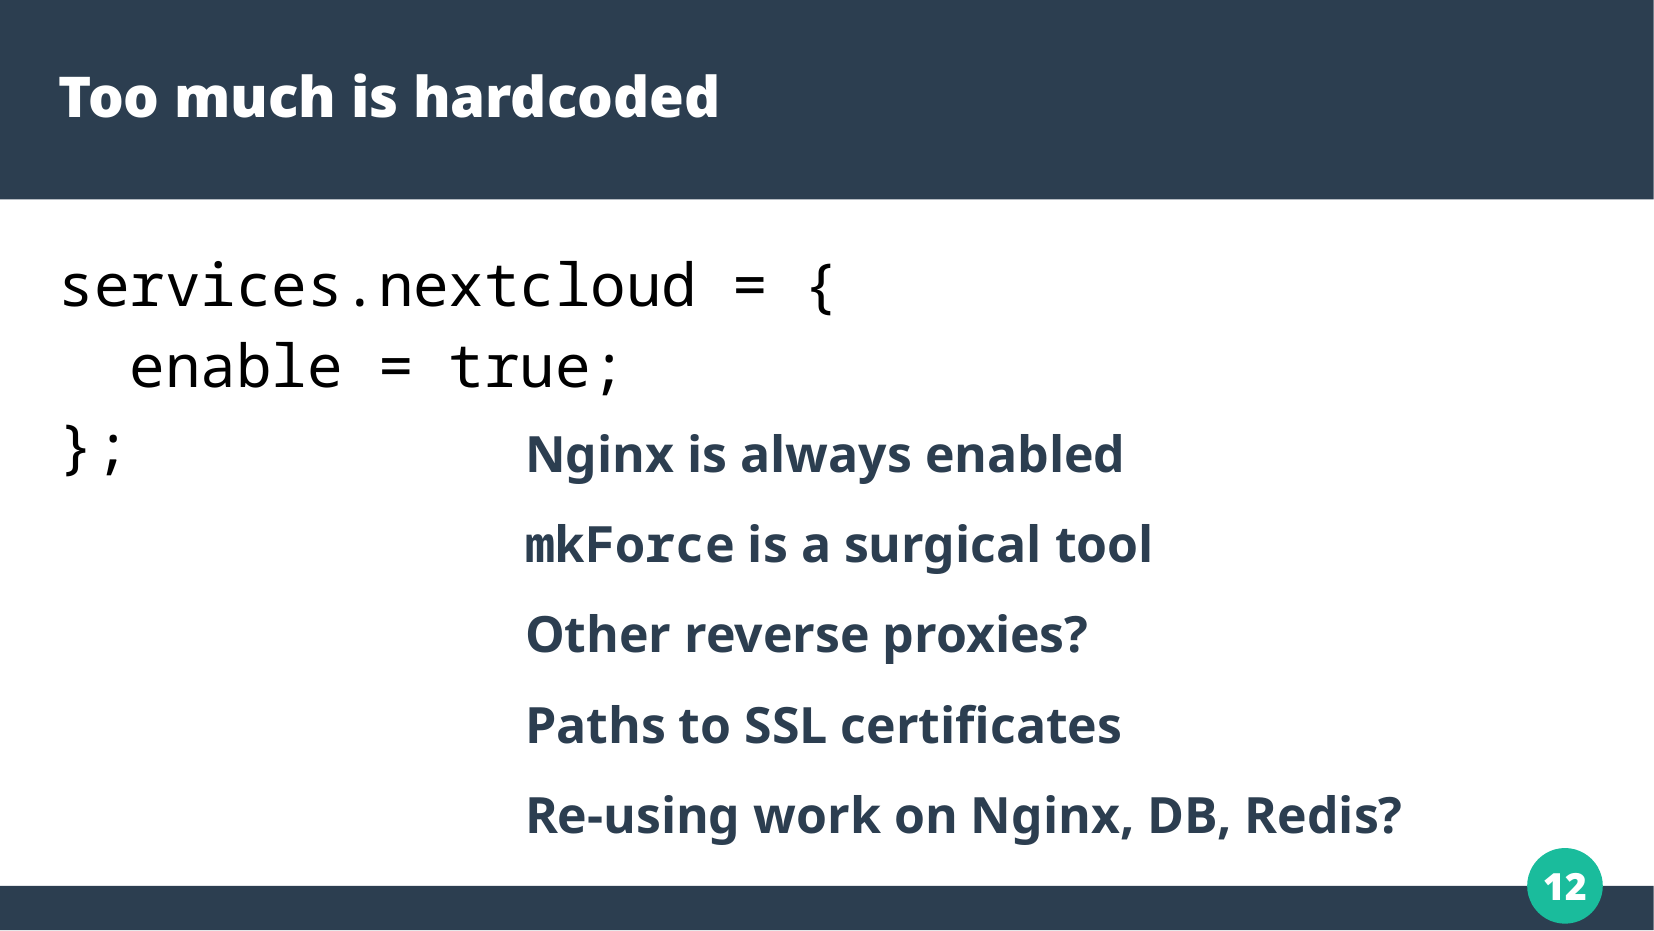

# Too much is hardcoded
services.nextcloud = {
 enable = true;
};
Nginx is always enabled
mkForce is a surgical tool
Other reverse proxies?
Paths to SSL certificates
Re-using work on Nginx, DB, Redis?